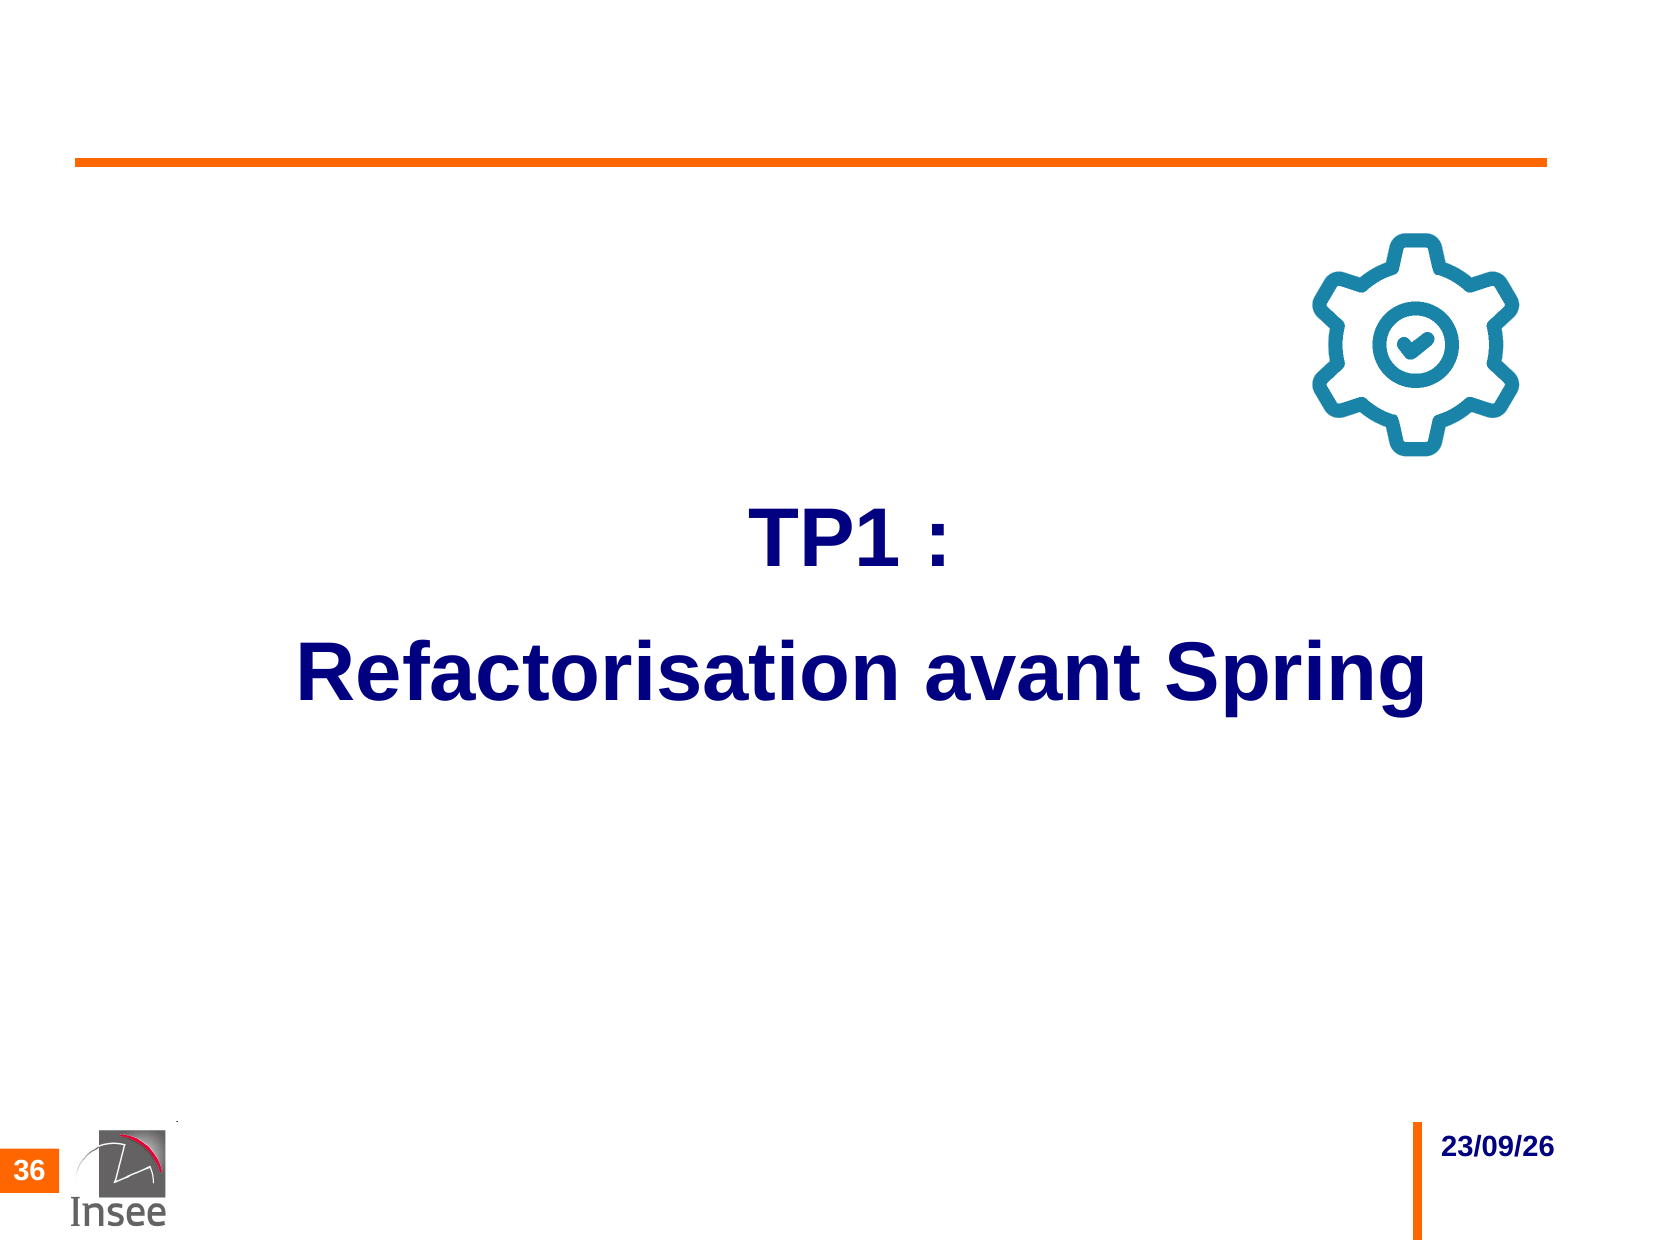

#
TP1 :
Refactorisation avant Spring
36